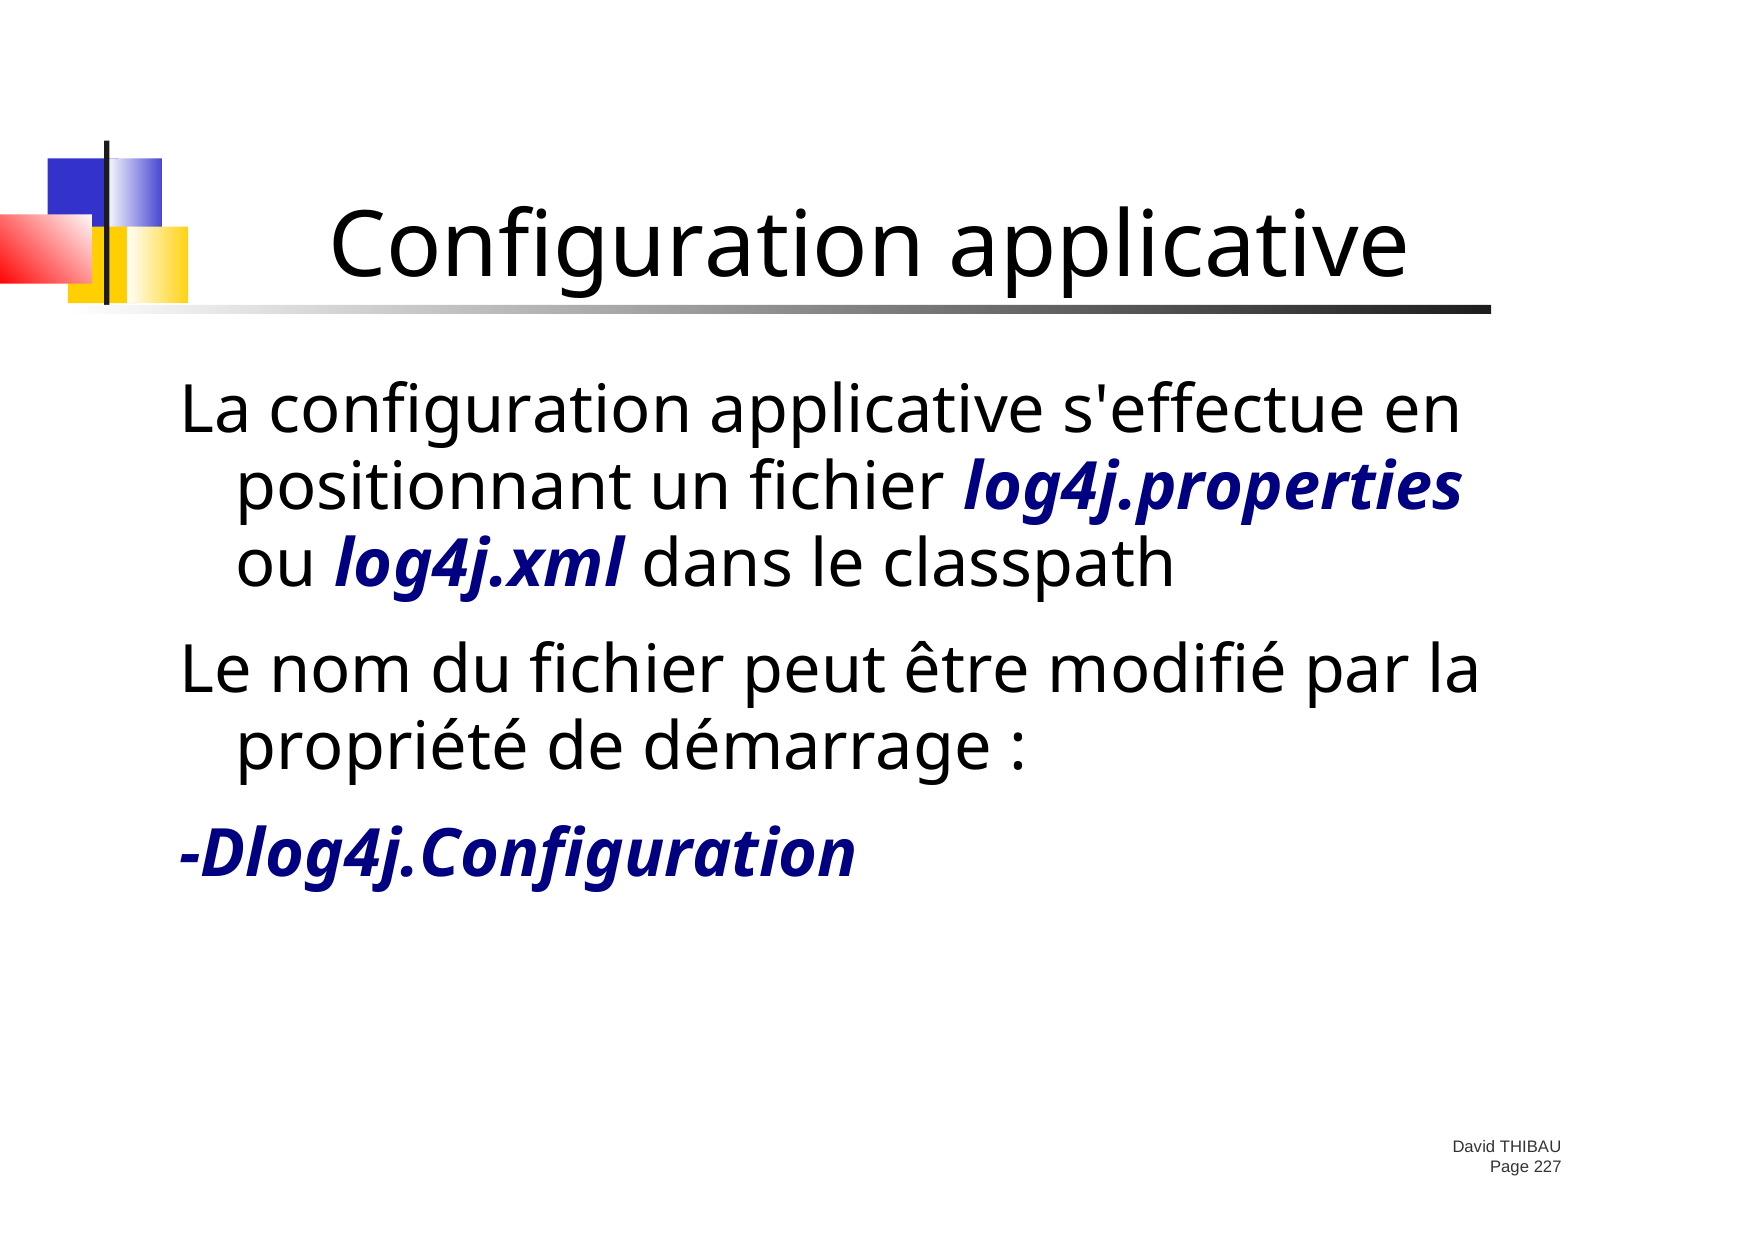

# Configuration applicative
La configuration applicative s'effectue en positionnant un fichier log4j.properties ou log4j.xml dans le classpath
Le nom du fichier peut être modifié par la propriété de démarrage :
-Dlog4j.Configuration